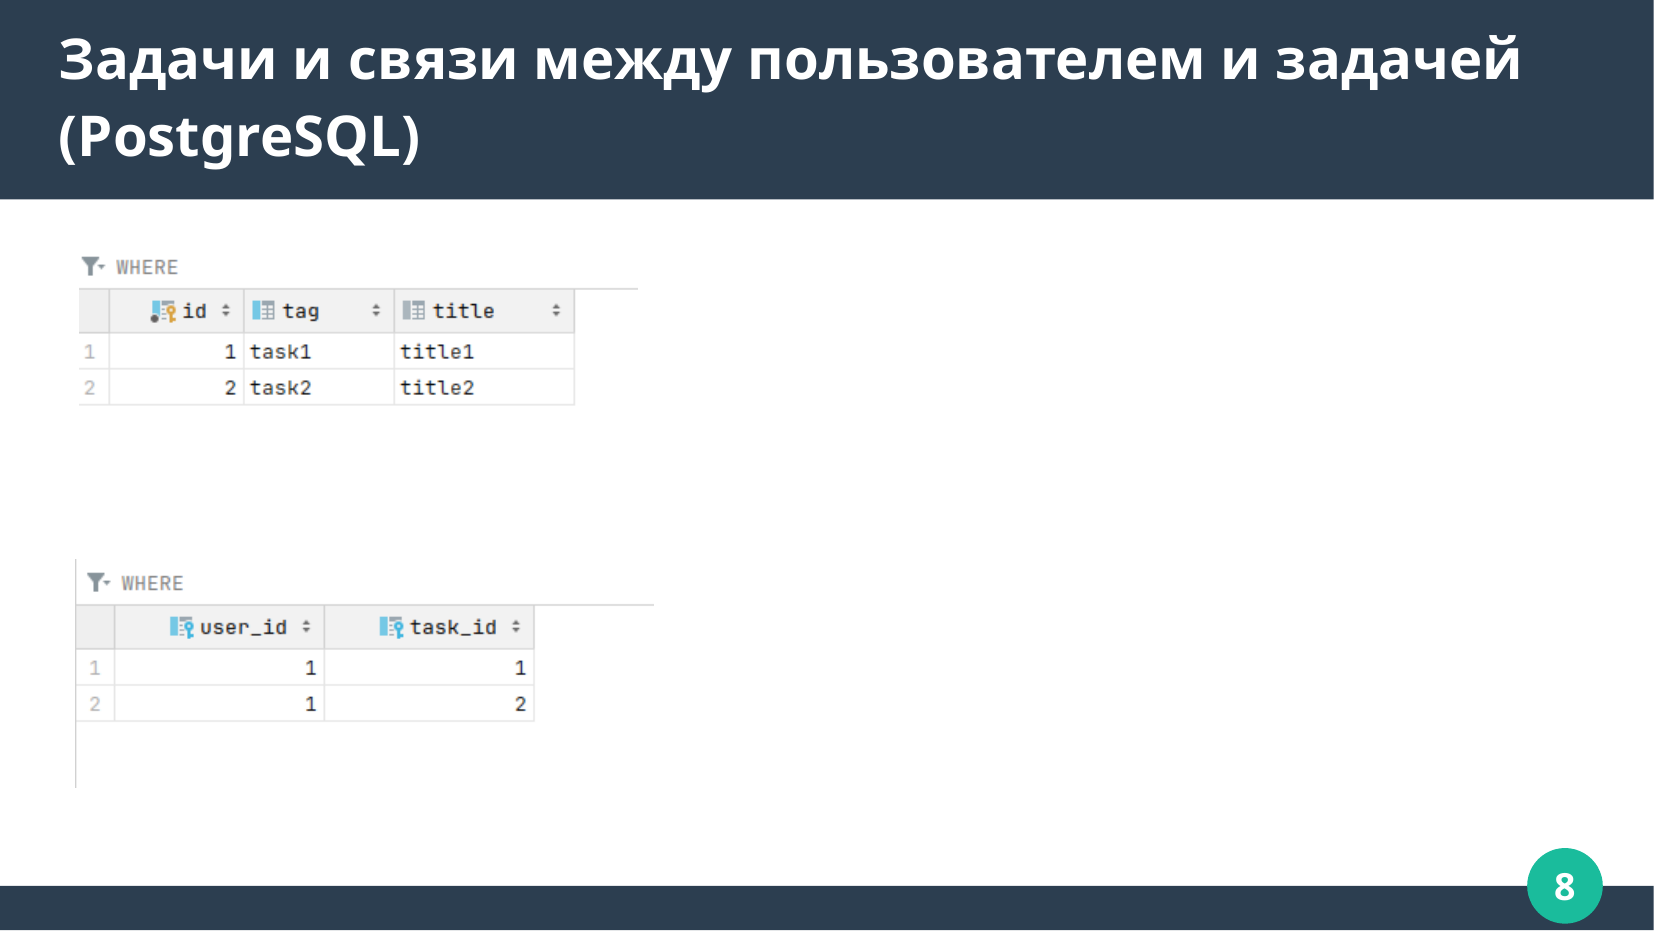

# Задачи и связи между пользователем и задачей (PostgreSQL)